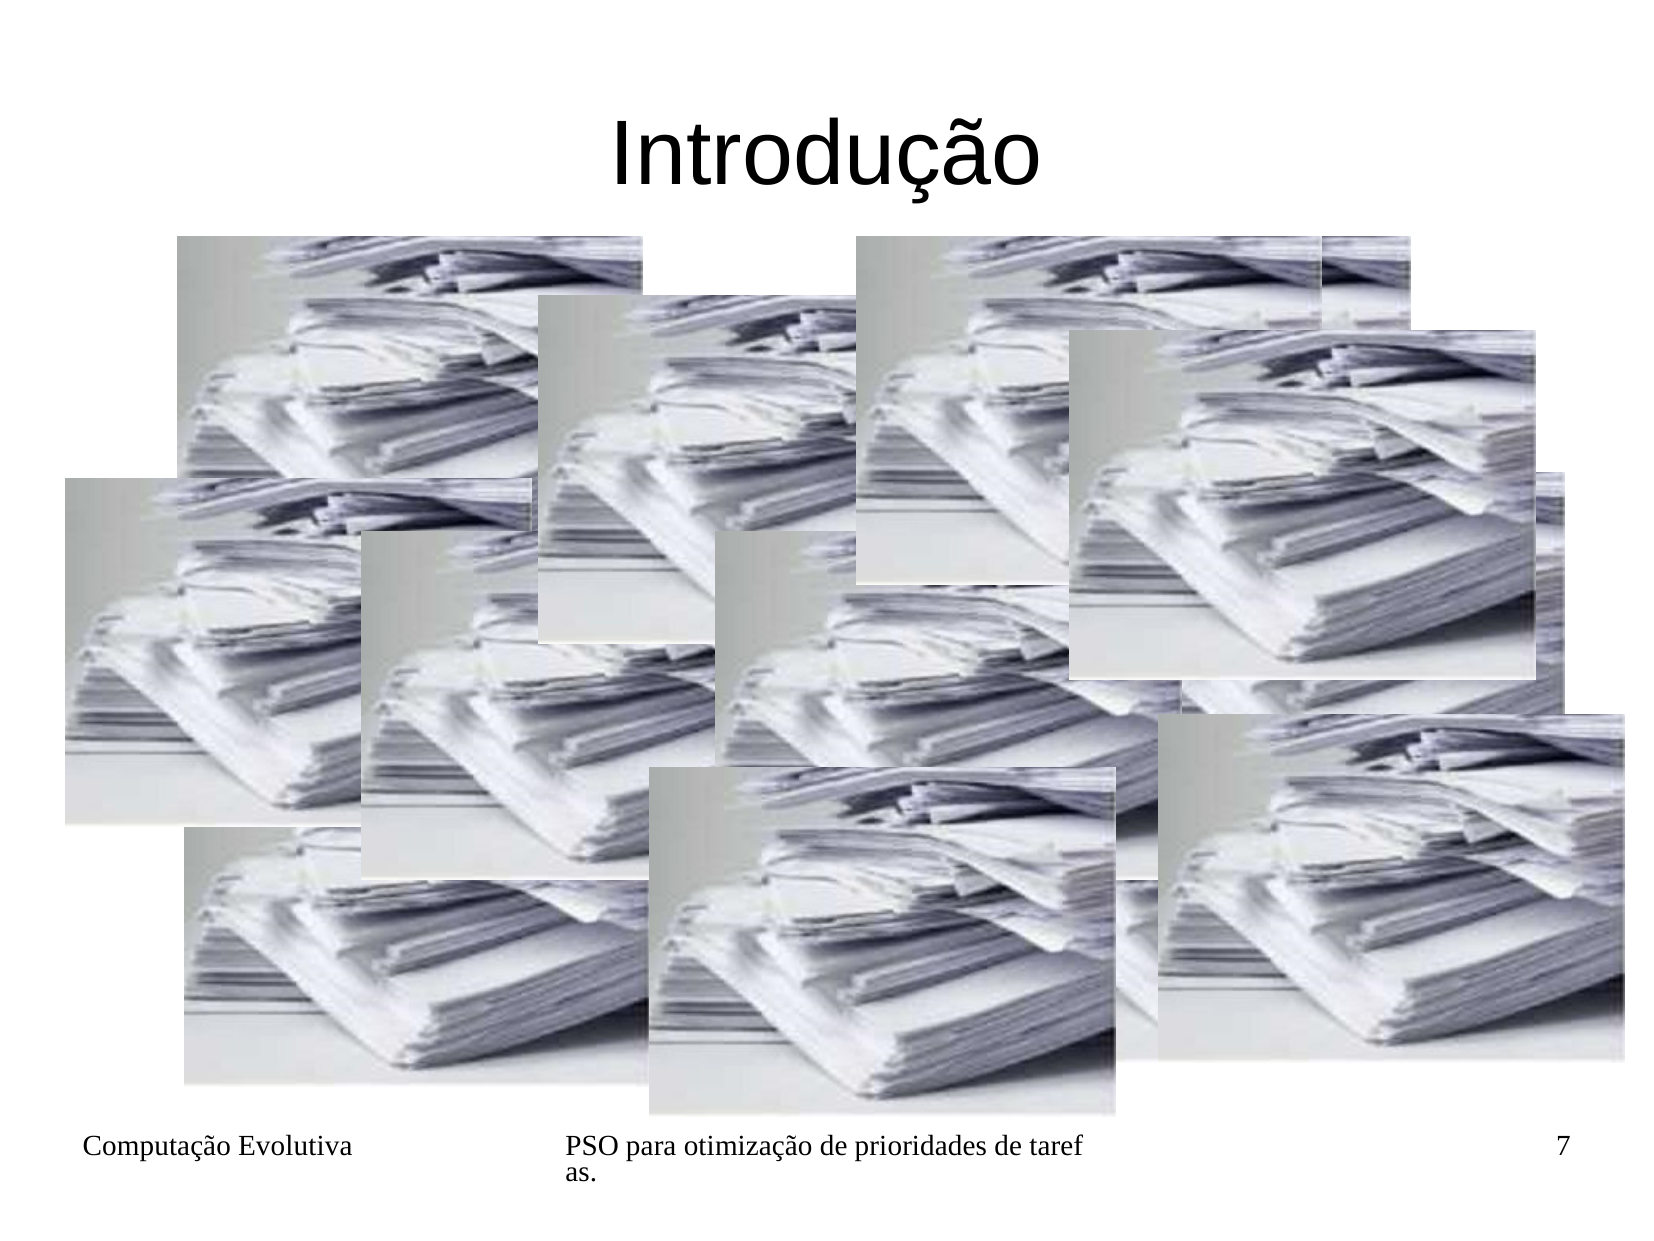

# Introdução
Computação Evolutiva
PSO para otimização de prioridades de tarefas.
7